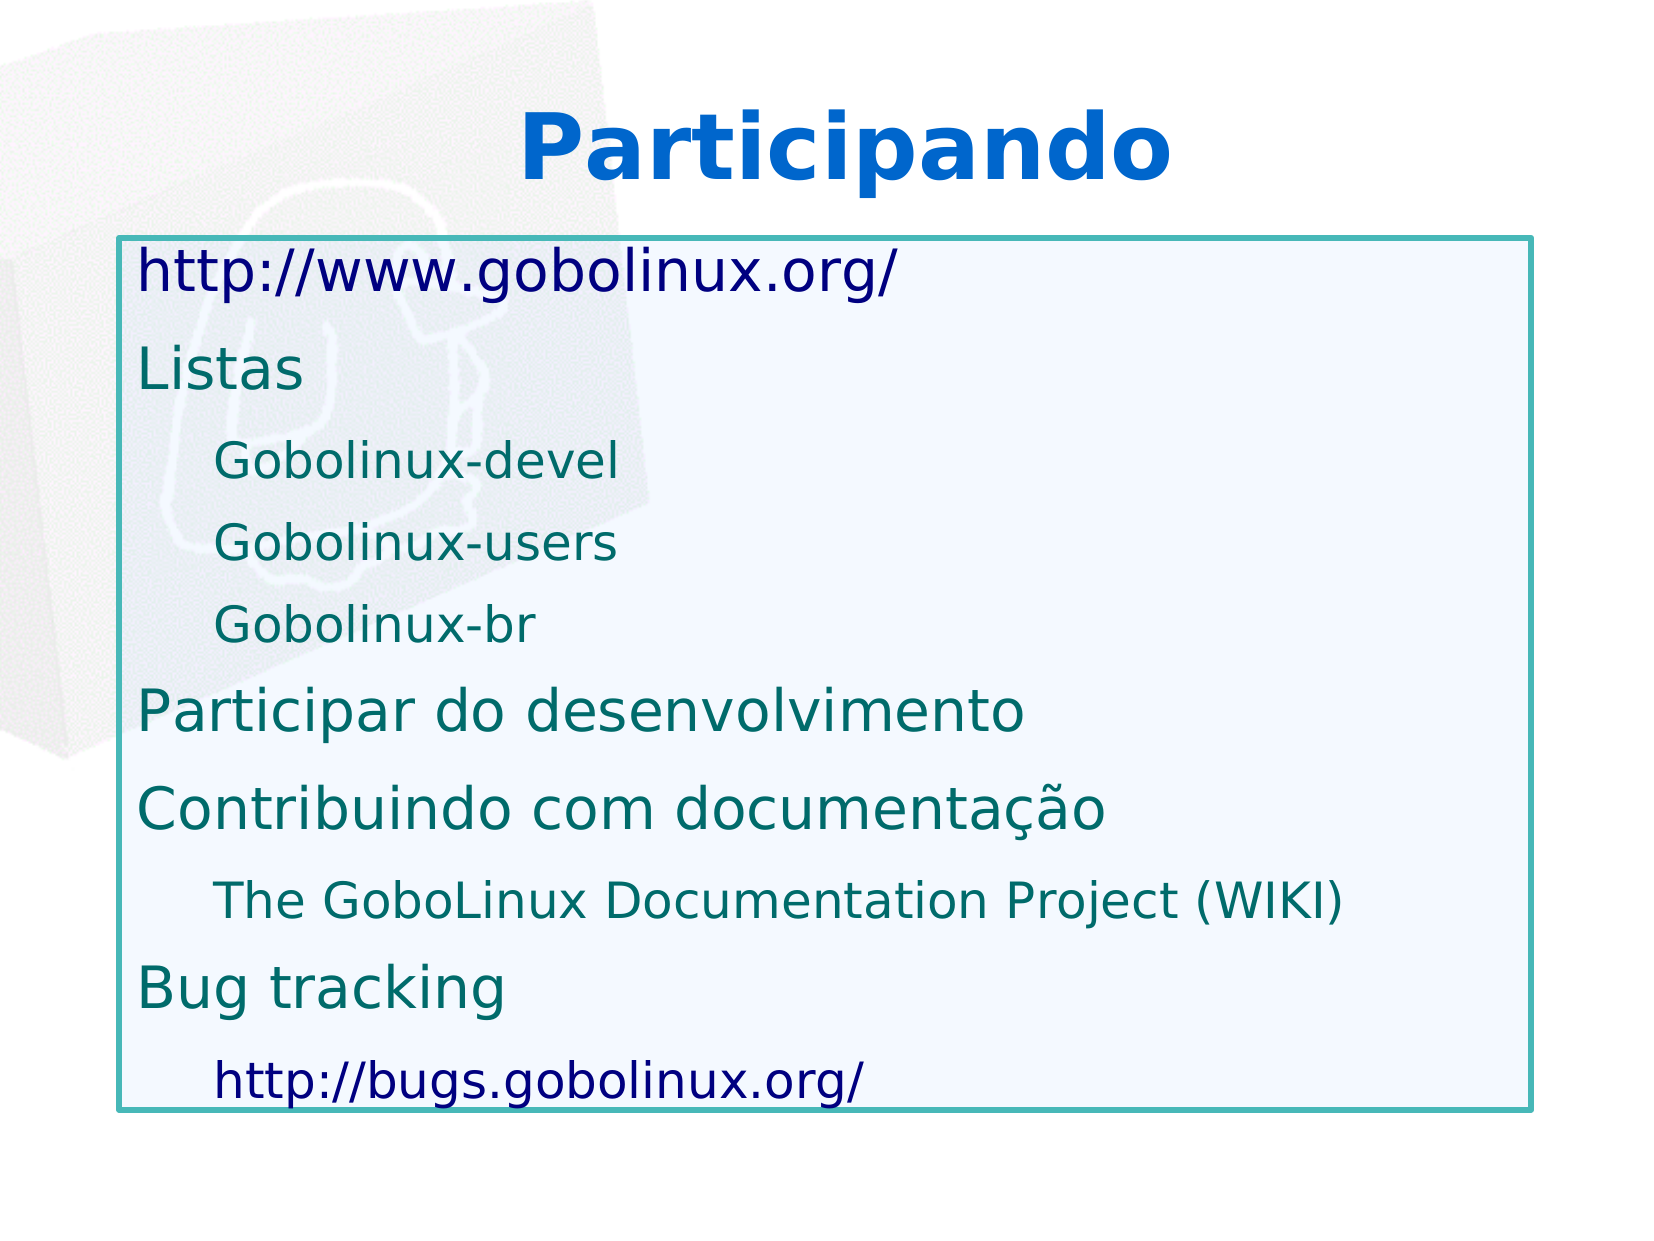

# Participando
http://www.gobolinux.org/
Listas
Gobolinux-devel
Gobolinux-users
Gobolinux-br
Participar do desenvolvimento
Contribuindo com documentação
The GoboLinux Documentation Project (WIKI)
Bug tracking
http://bugs.gobolinux.org/